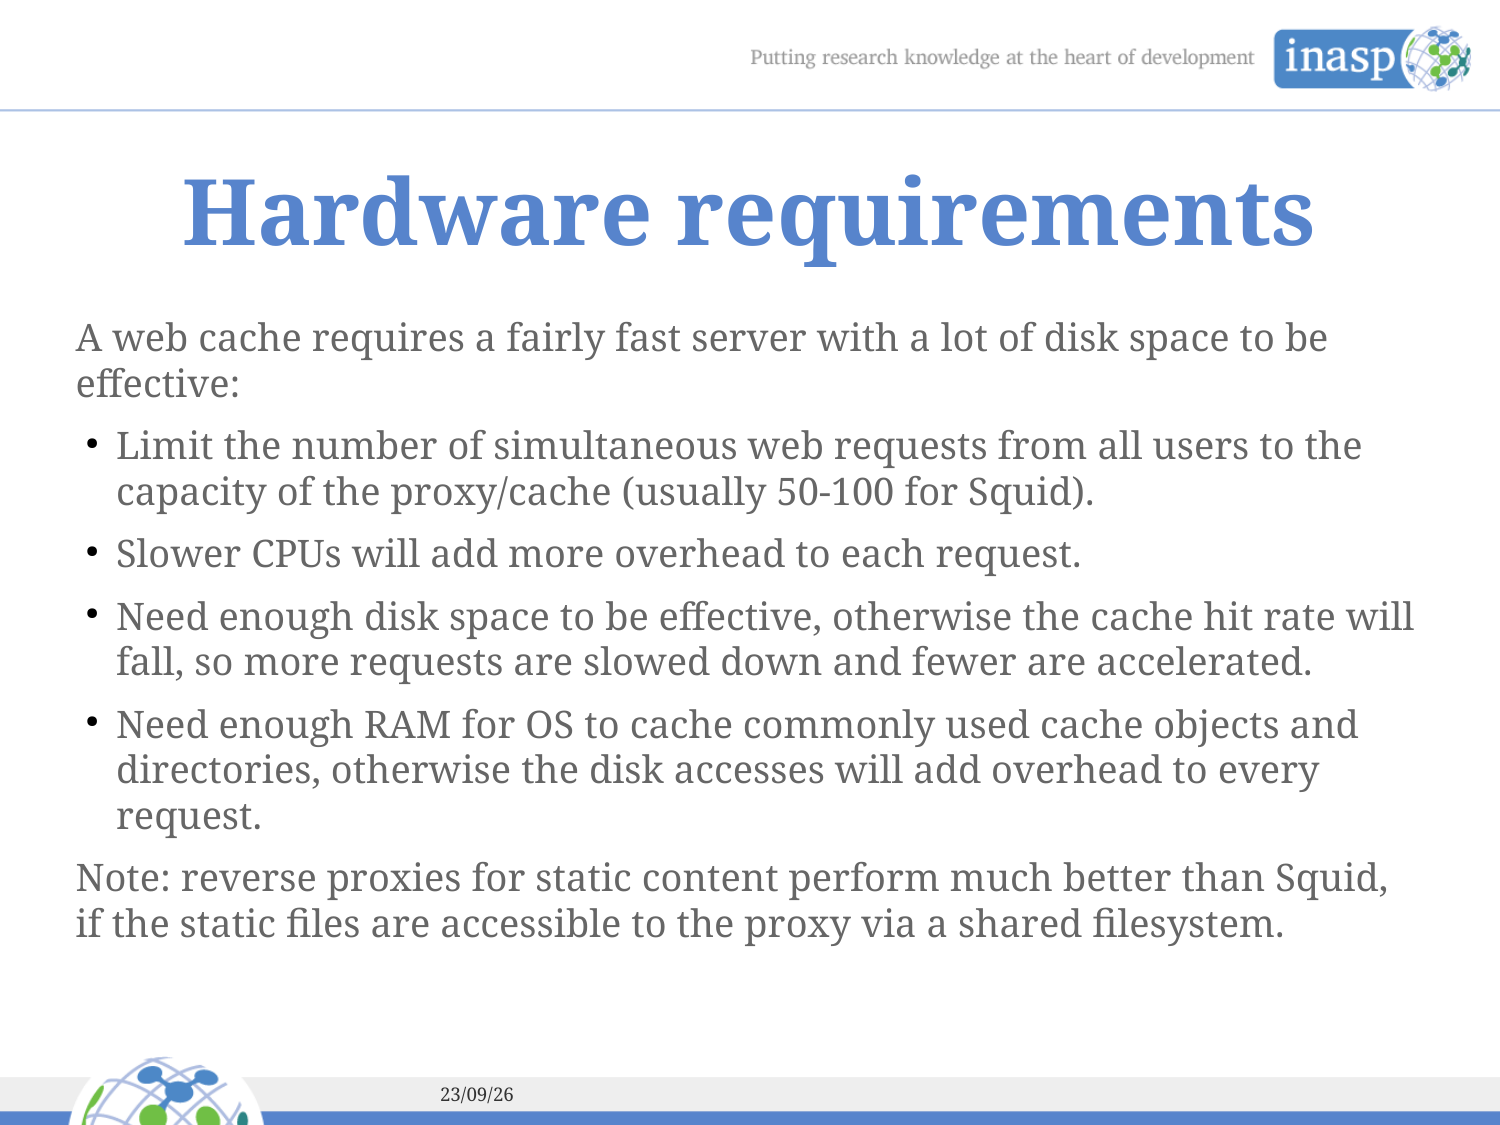

# Hardware requirements
A web cache requires a fairly fast server with a lot of disk space to be effective:
Limit the number of simultaneous web requests from all users to the capacity of the proxy/cache (usually 50-100 for Squid).
Slower CPUs will add more overhead to each request.
Need enough disk space to be effective, otherwise the cache hit rate will fall, so more requests are slowed down and fewer are accelerated.
Need enough RAM for OS to cache commonly used cache objects and directories, otherwise the disk accesses will add overhead to every request.
Note: reverse proxies for static content perform much better than Squid, if the static files are accessible to the proxy via a shared filesystem.